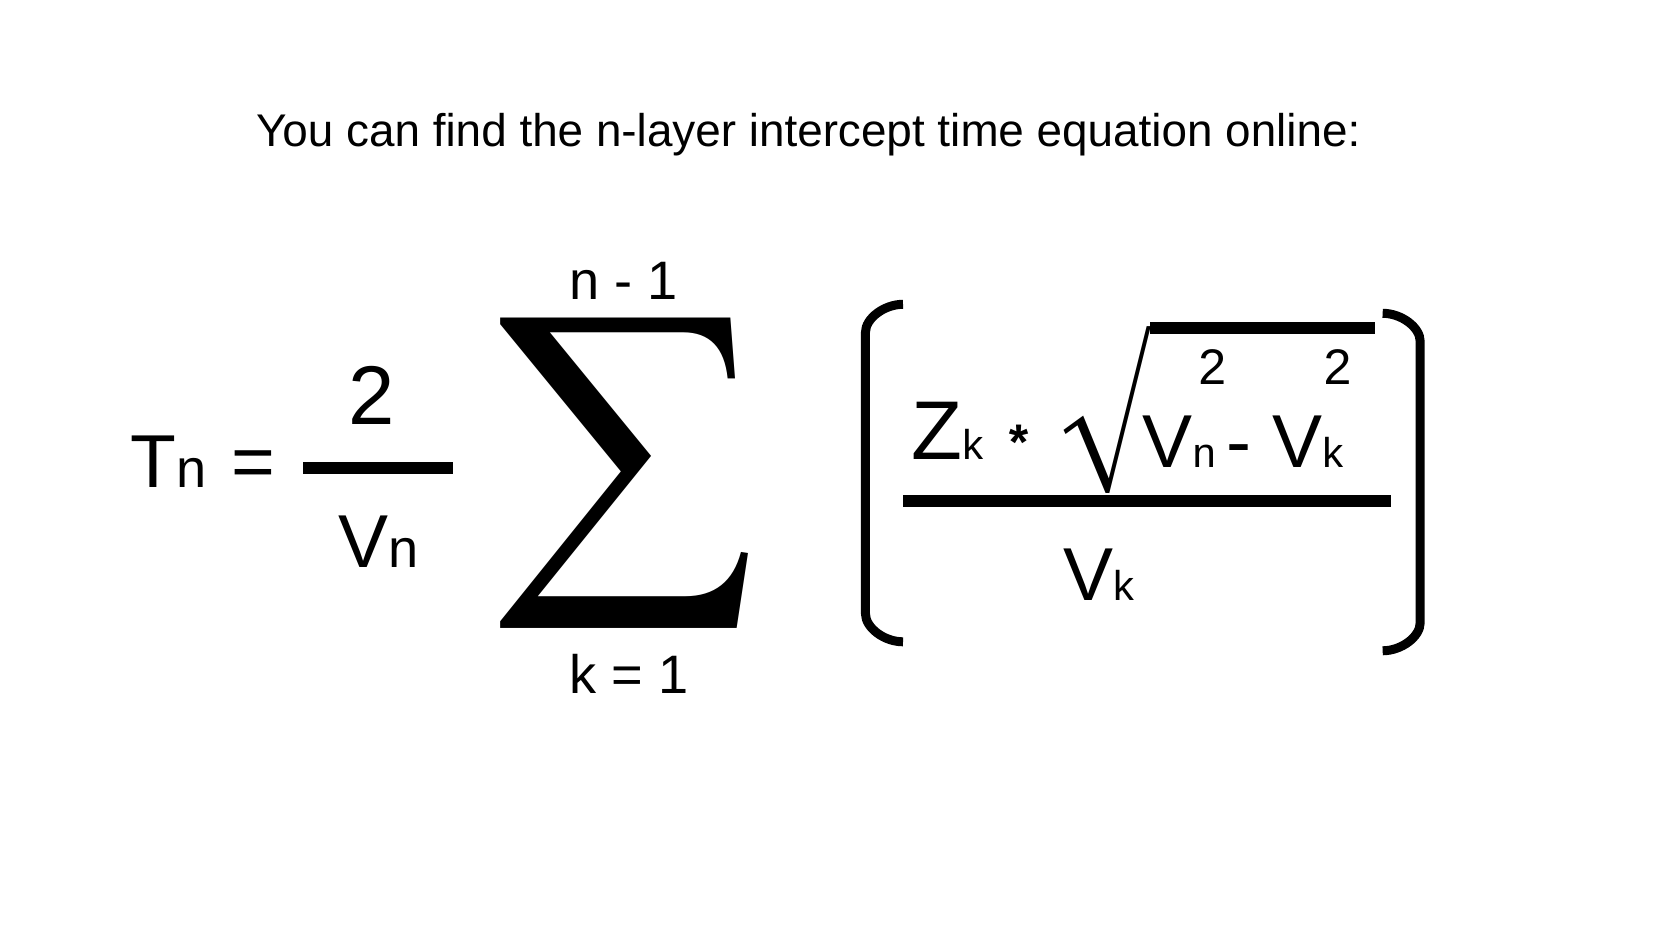

You can find the n-layer intercept time equation online:
 n - 1
 2 2
Vn - Vk
 2
 Zk *
Tn =
 Vn
 Vk
 k = 1